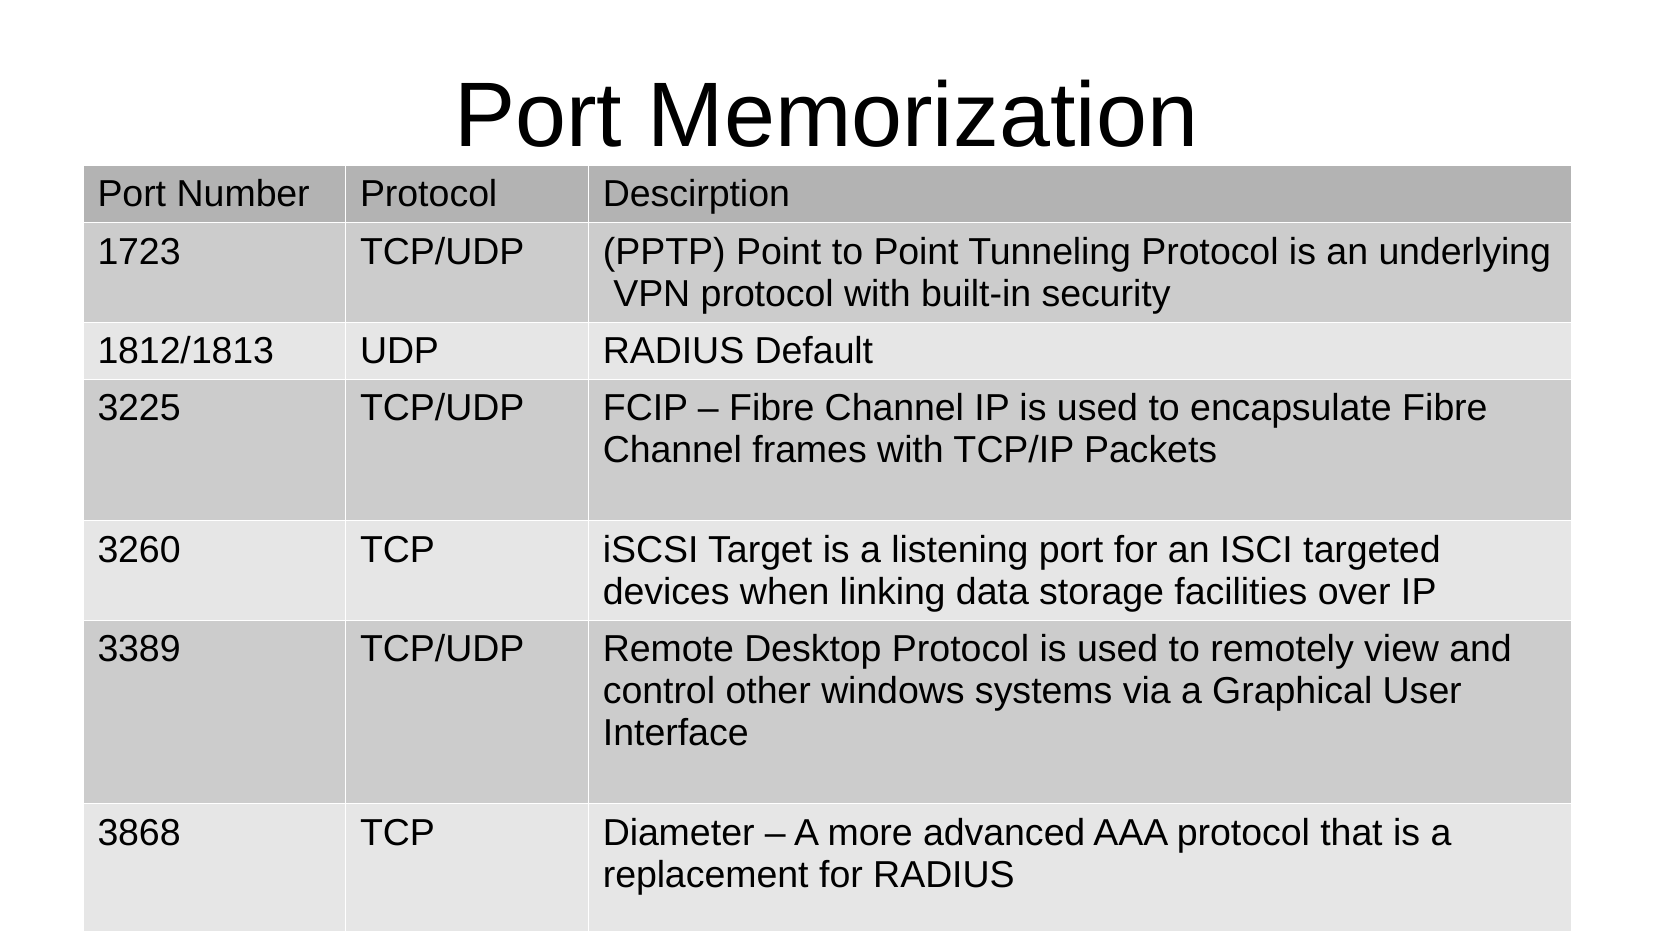

# Port Memorization
| Port Number | Protocol | Descirption |
| --- | --- | --- |
| 1723 | TCP/UDP | (PPTP) Point to Point Tunneling Protocol is an underlying VPN protocol with built-in security |
| 1812/1813 | UDP | RADIUS Default |
| 3225 | TCP/UDP | FCIP – Fibre Channel IP is used to encapsulate Fibre Channel frames with TCP/IP Packets |
| 3260 | TCP | iSCSI Target is a listening port for an ISCI targeted devices when linking data storage facilities over IP |
| 3389 | TCP/UDP | Remote Desktop Protocol is used to remotely view and control other windows systems via a Graphical User Interface |
| 3868 | TCP | Diameter – A more advanced AAA protocol that is a replacement for RADIUS |
| 6514 | TCP | Syslog over TLS |